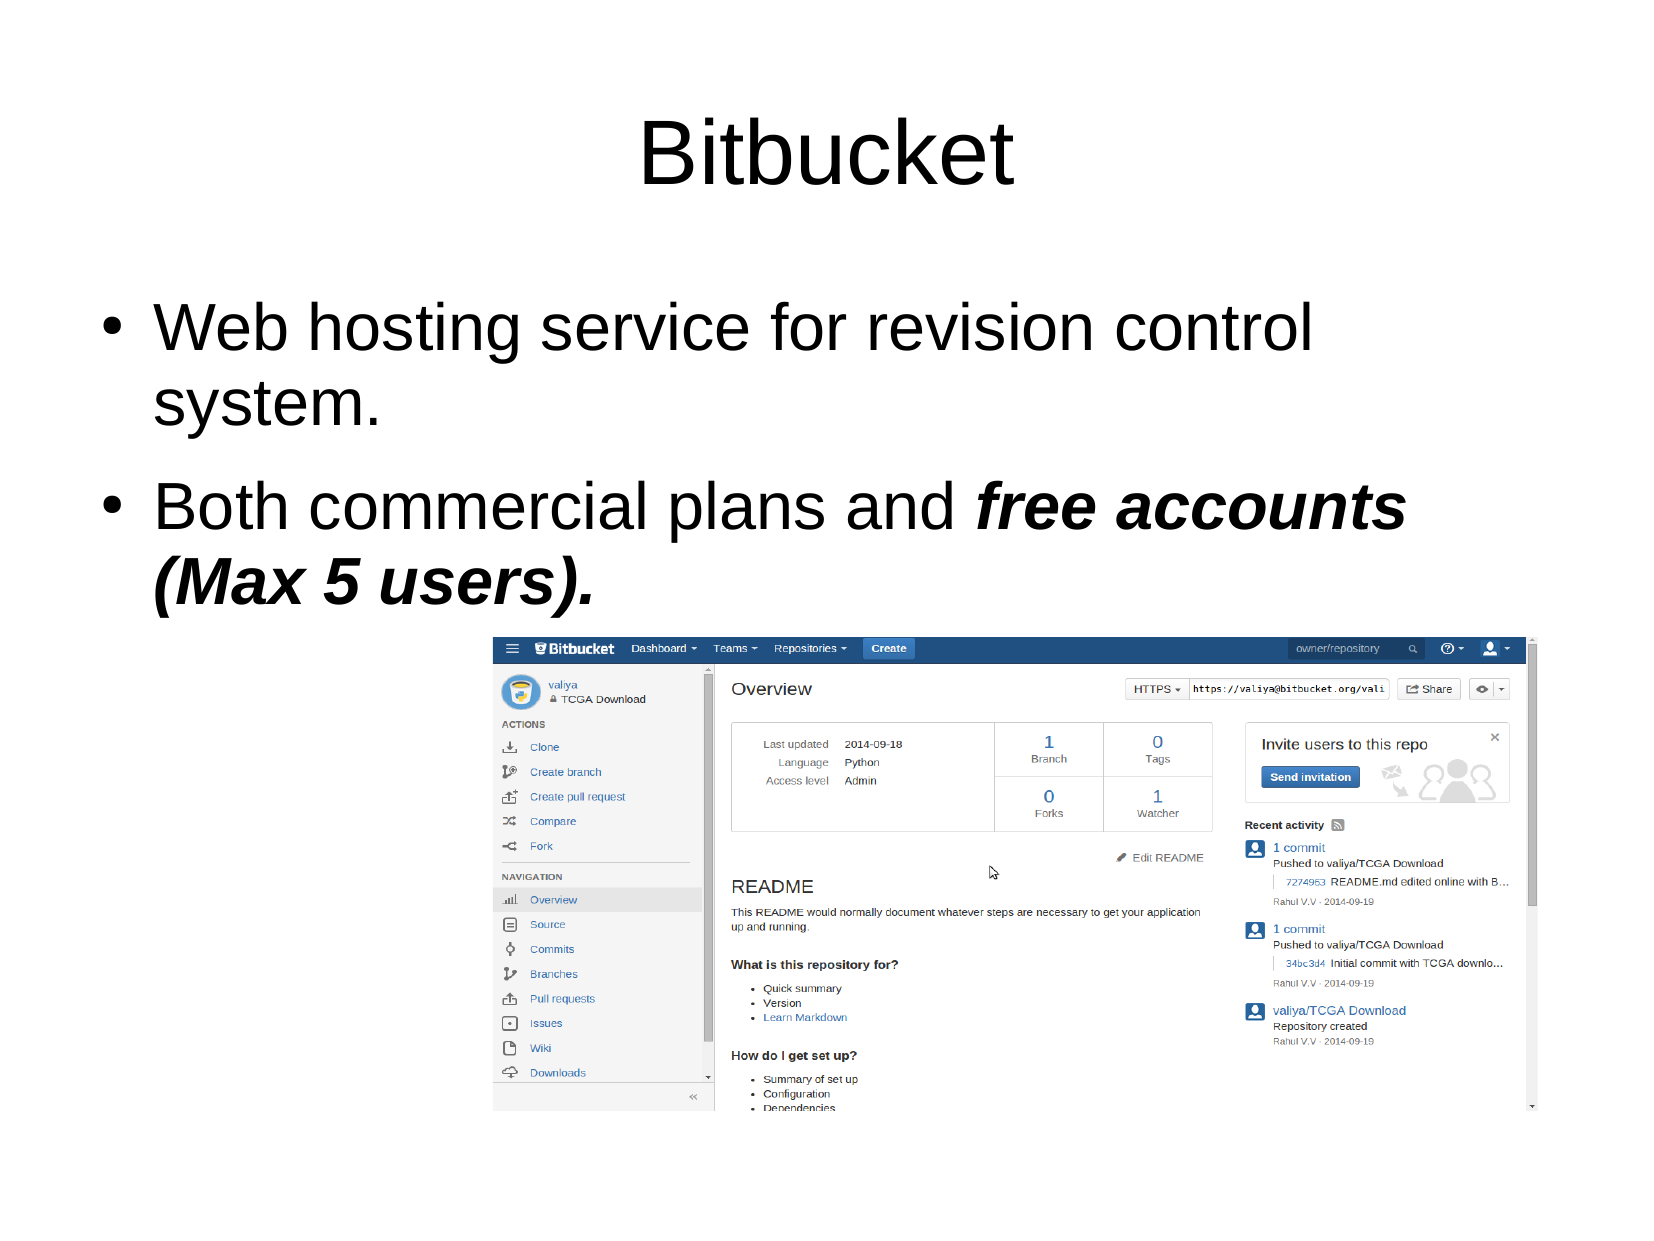

# Bitbucket
Web hosting service for revision control system.
Both commercial plans and free accounts (Max 5 users).